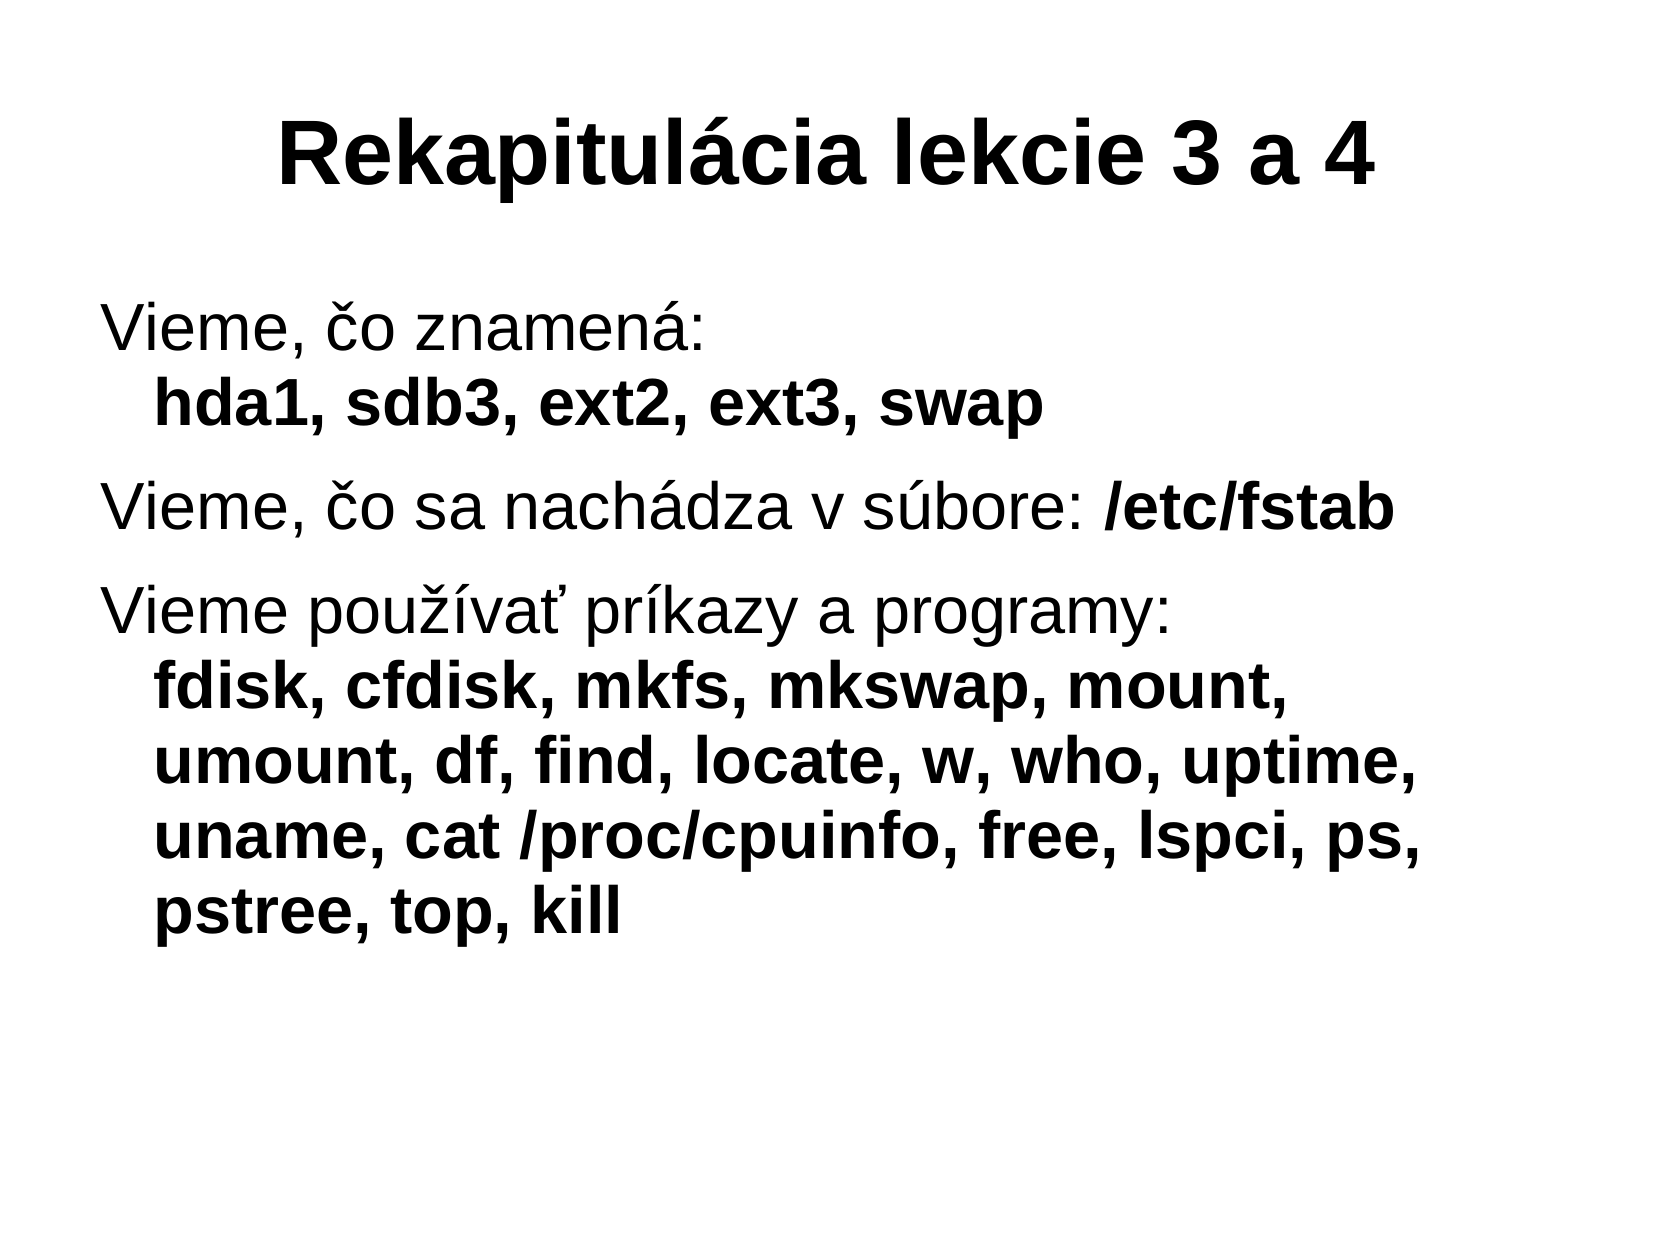

# Rekapitulácia lekcie 3 a 4
Vieme, čo znamená:
hda1, sdb3, ext2, ext3, swap
Vieme, čo sa nachádza v súbore: /etc/fstab
Vieme používať príkazy a programy:
fdisk, cfdisk, mkfs, mkswap, mount, umount, df, find, locate, w, who, uptime, uname, cat /proc/cpuinfo, free, lspci, ps, pstree, top, kill